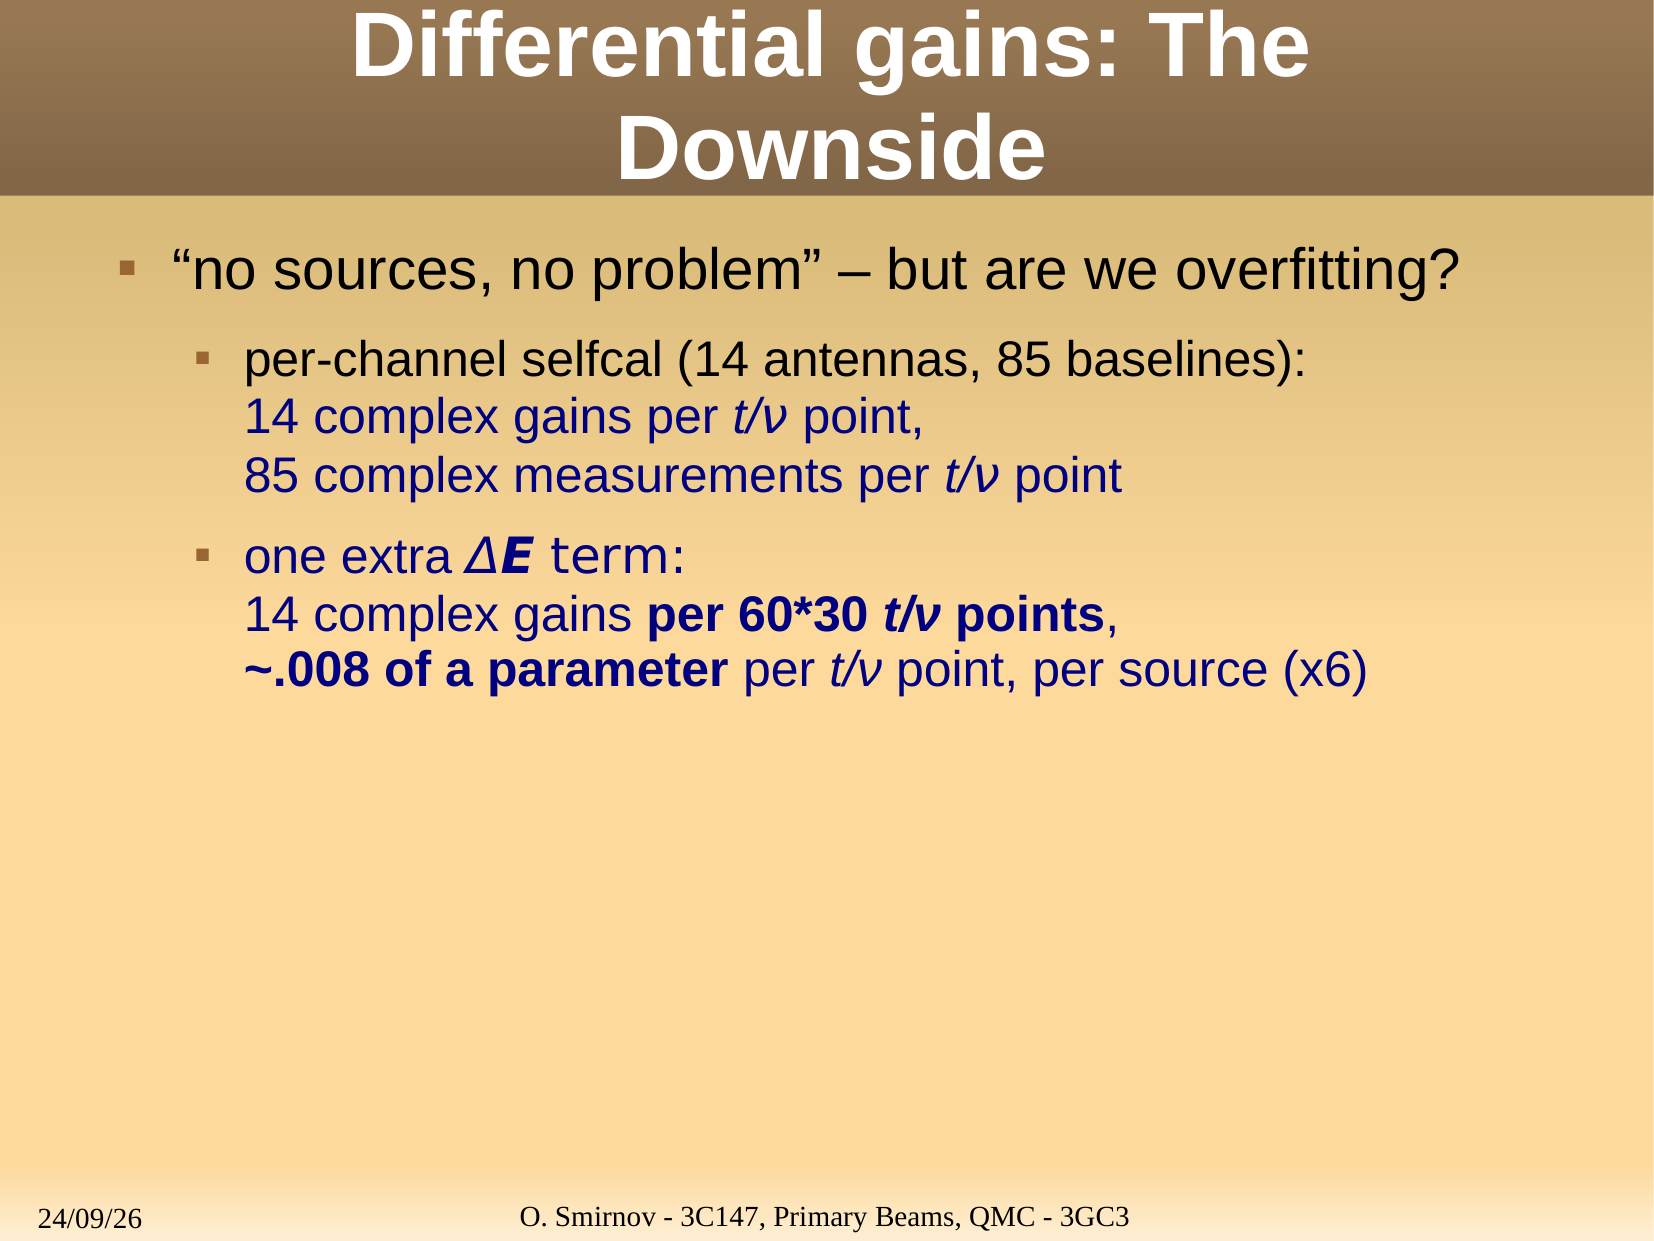

# Differential gains: The Downside
“no sources, no problem” – but are we overfitting?
per-channel selfcal (14 antennas, 85 baselines):
14 complex gains per t/ν point,
85 complex measurements per t/ν point
one extra ΔE term:
14 complex gains per 60*30 t/ν points,
~.008 of a parameter per t/ν point, per source (x6)
O. Smirnov - 3C147, Primary Beams, QMC - 3GC3